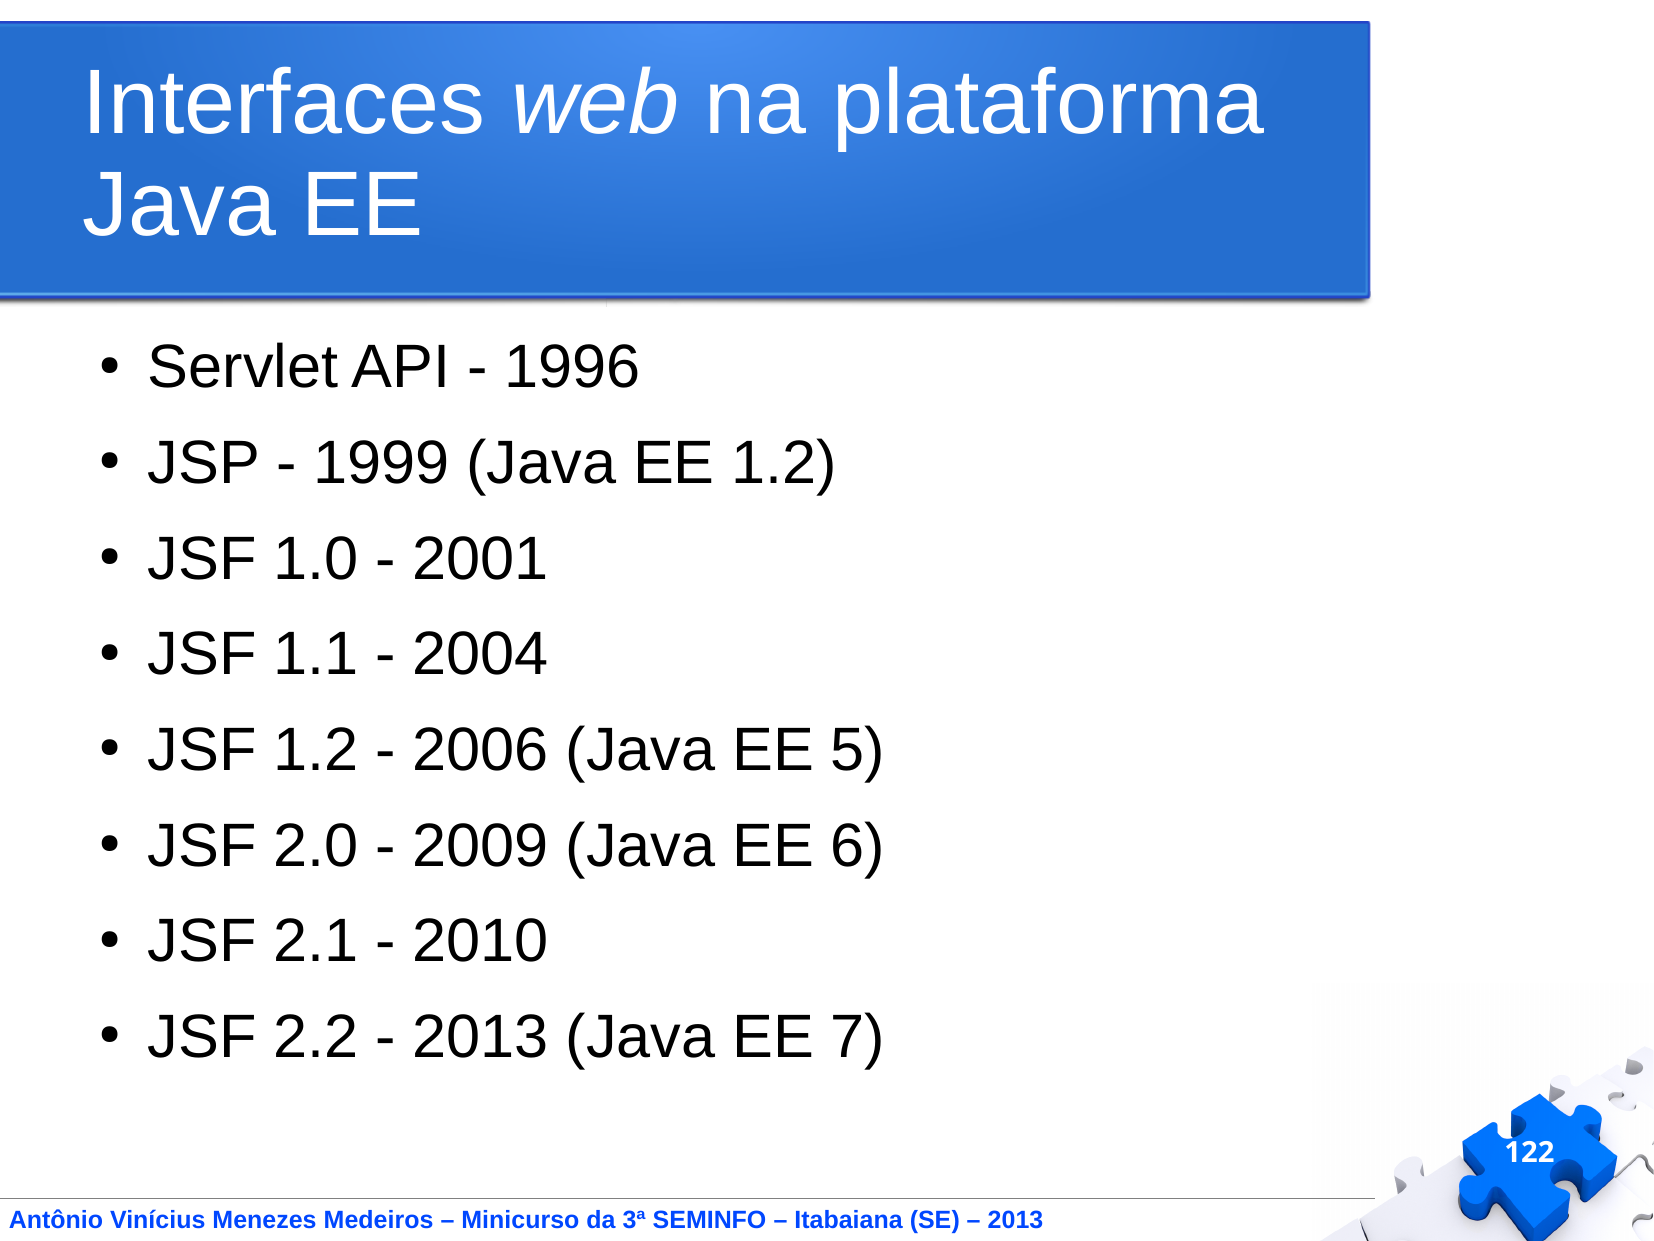

# Interfaces web na plataforma Java EE
Servlet API - 1996
JSP - 1999 (Java EE 1.2)
JSF 1.0 - 2001
JSF 1.1 - 2004
JSF 1.2 - 2006 (Java EE 5)
JSF 2.0 - 2009 (Java EE 6)
JSF 2.1 - 2010
JSF 2.2 - 2013 (Java EE 7)
122